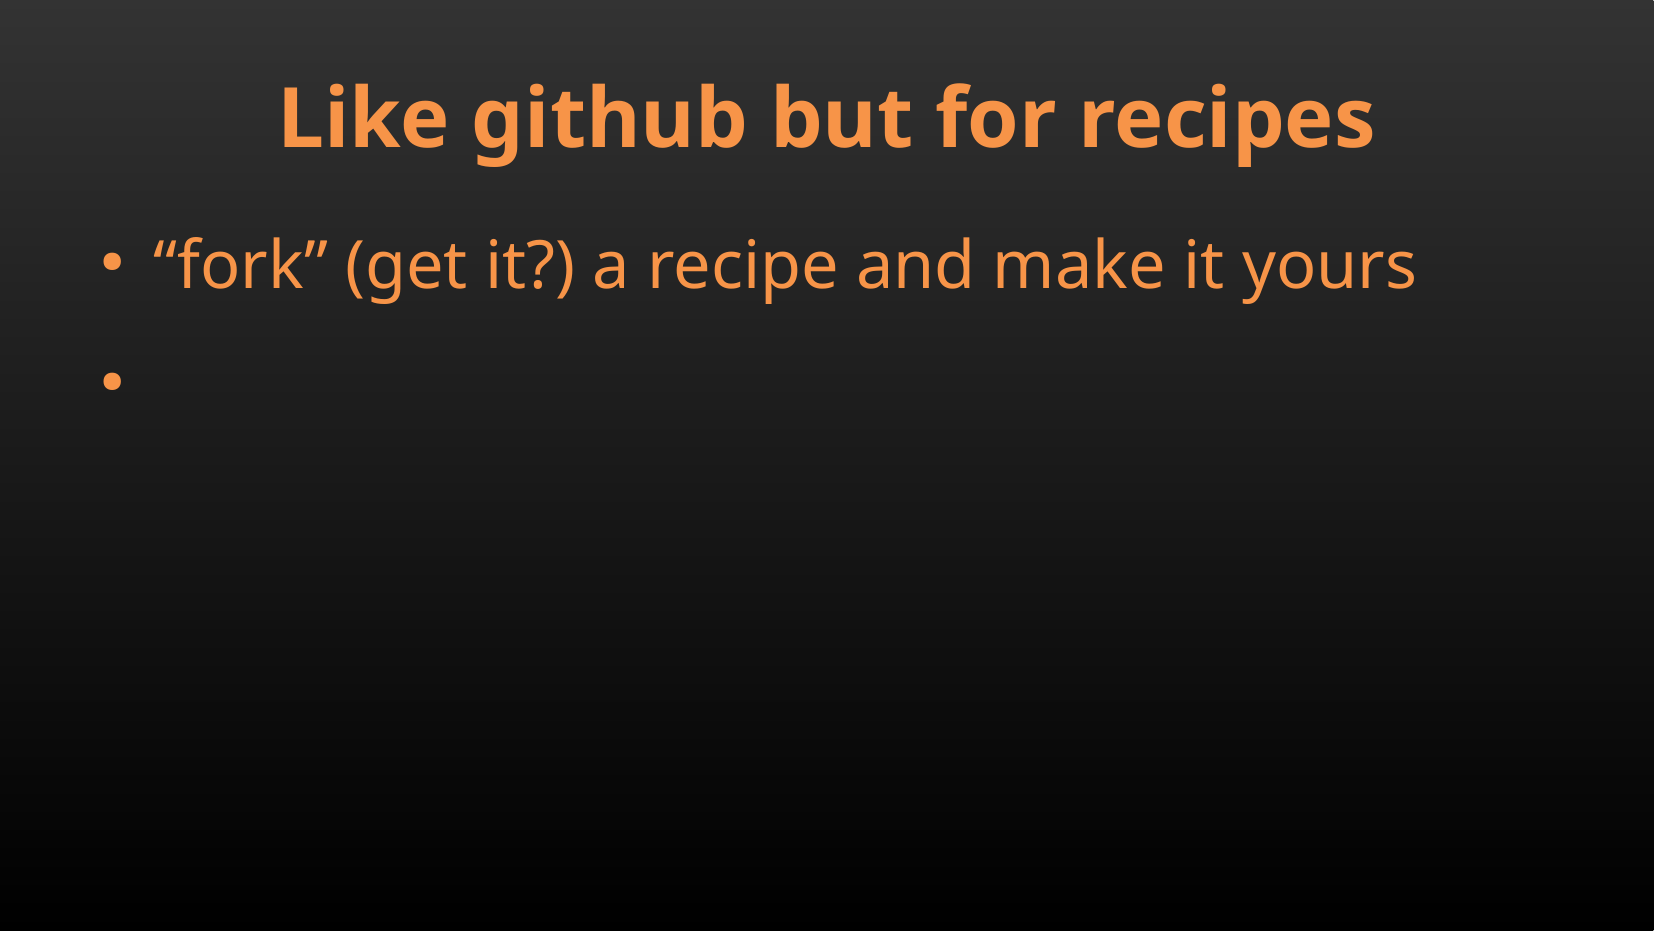

# Like github but for recipes
“fork” (get it?) a recipe and make it yours